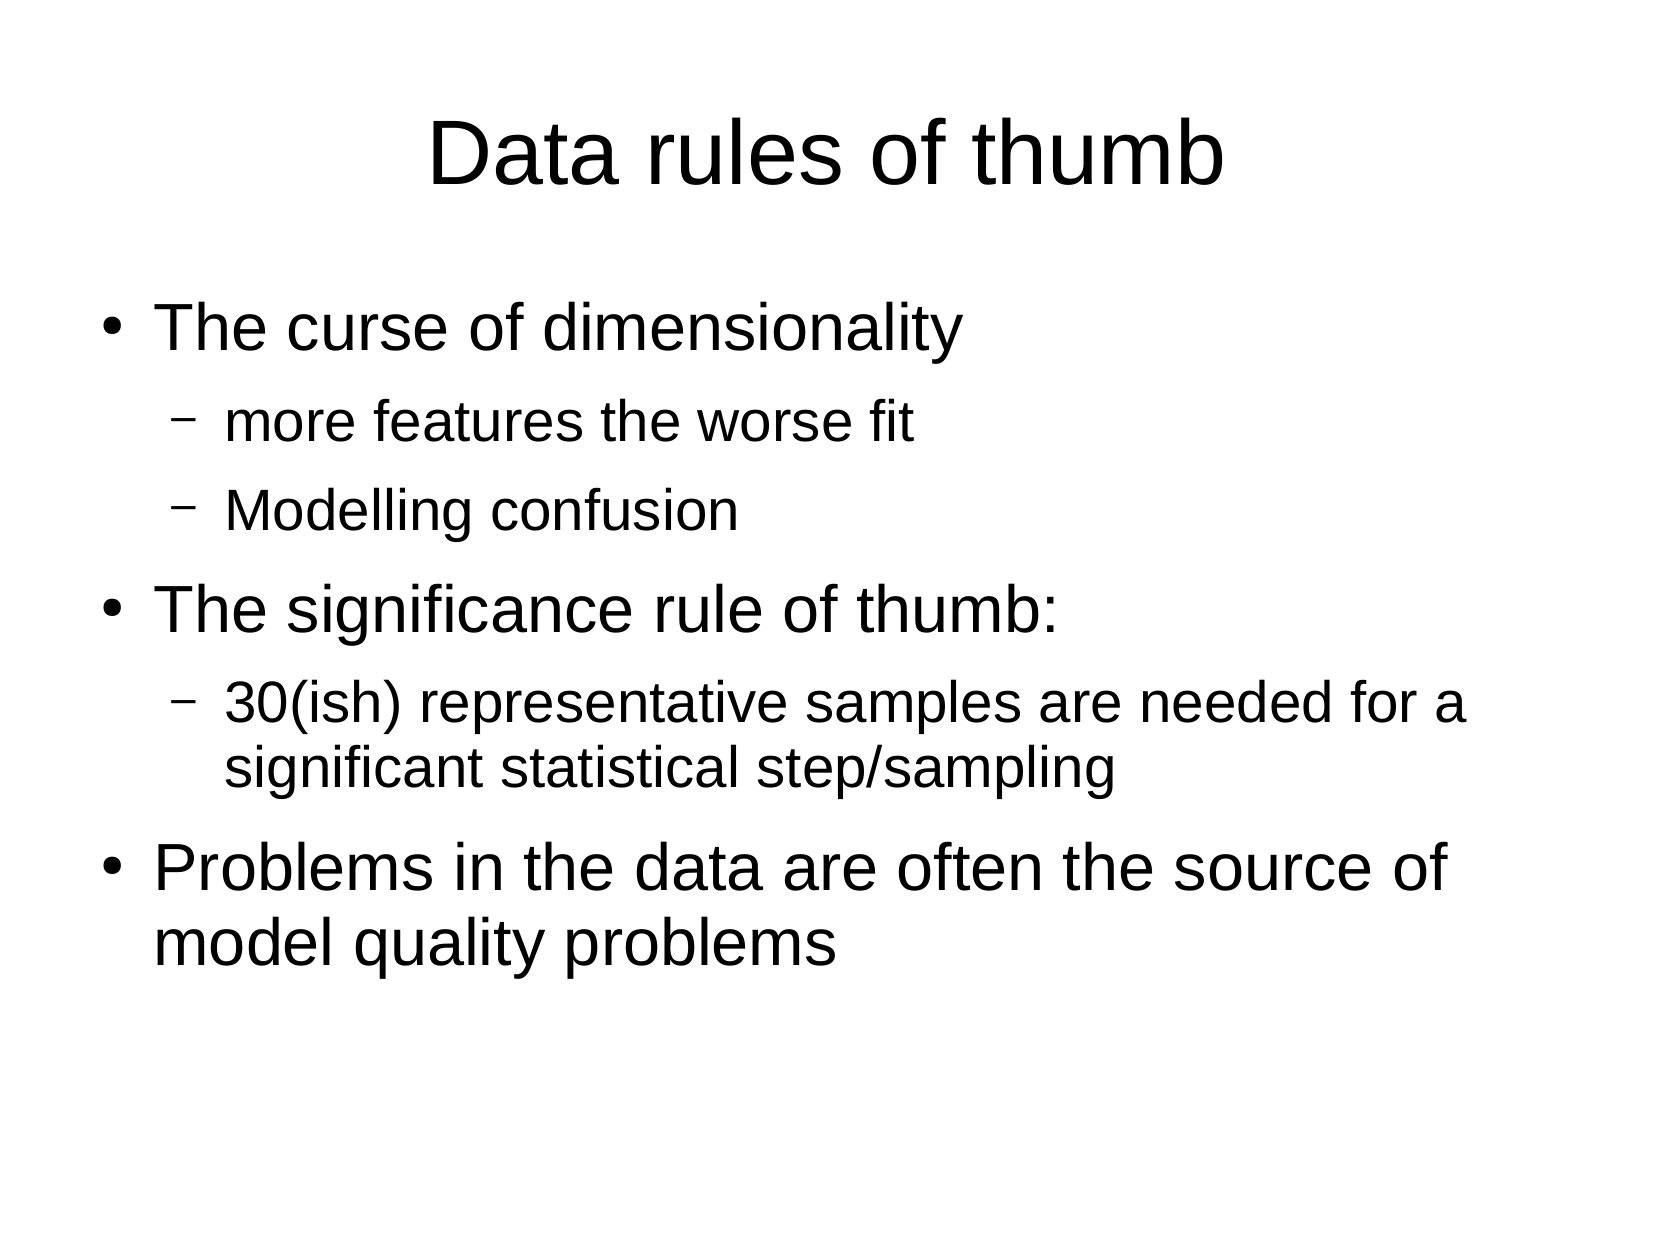

# Data rules of thumb
The curse of dimensionality
more features the worse fit
Modelling confusion
The significance rule of thumb:
30(ish) representative samples are needed for a significant statistical step/sampling
Problems in the data are often the source of model quality problems